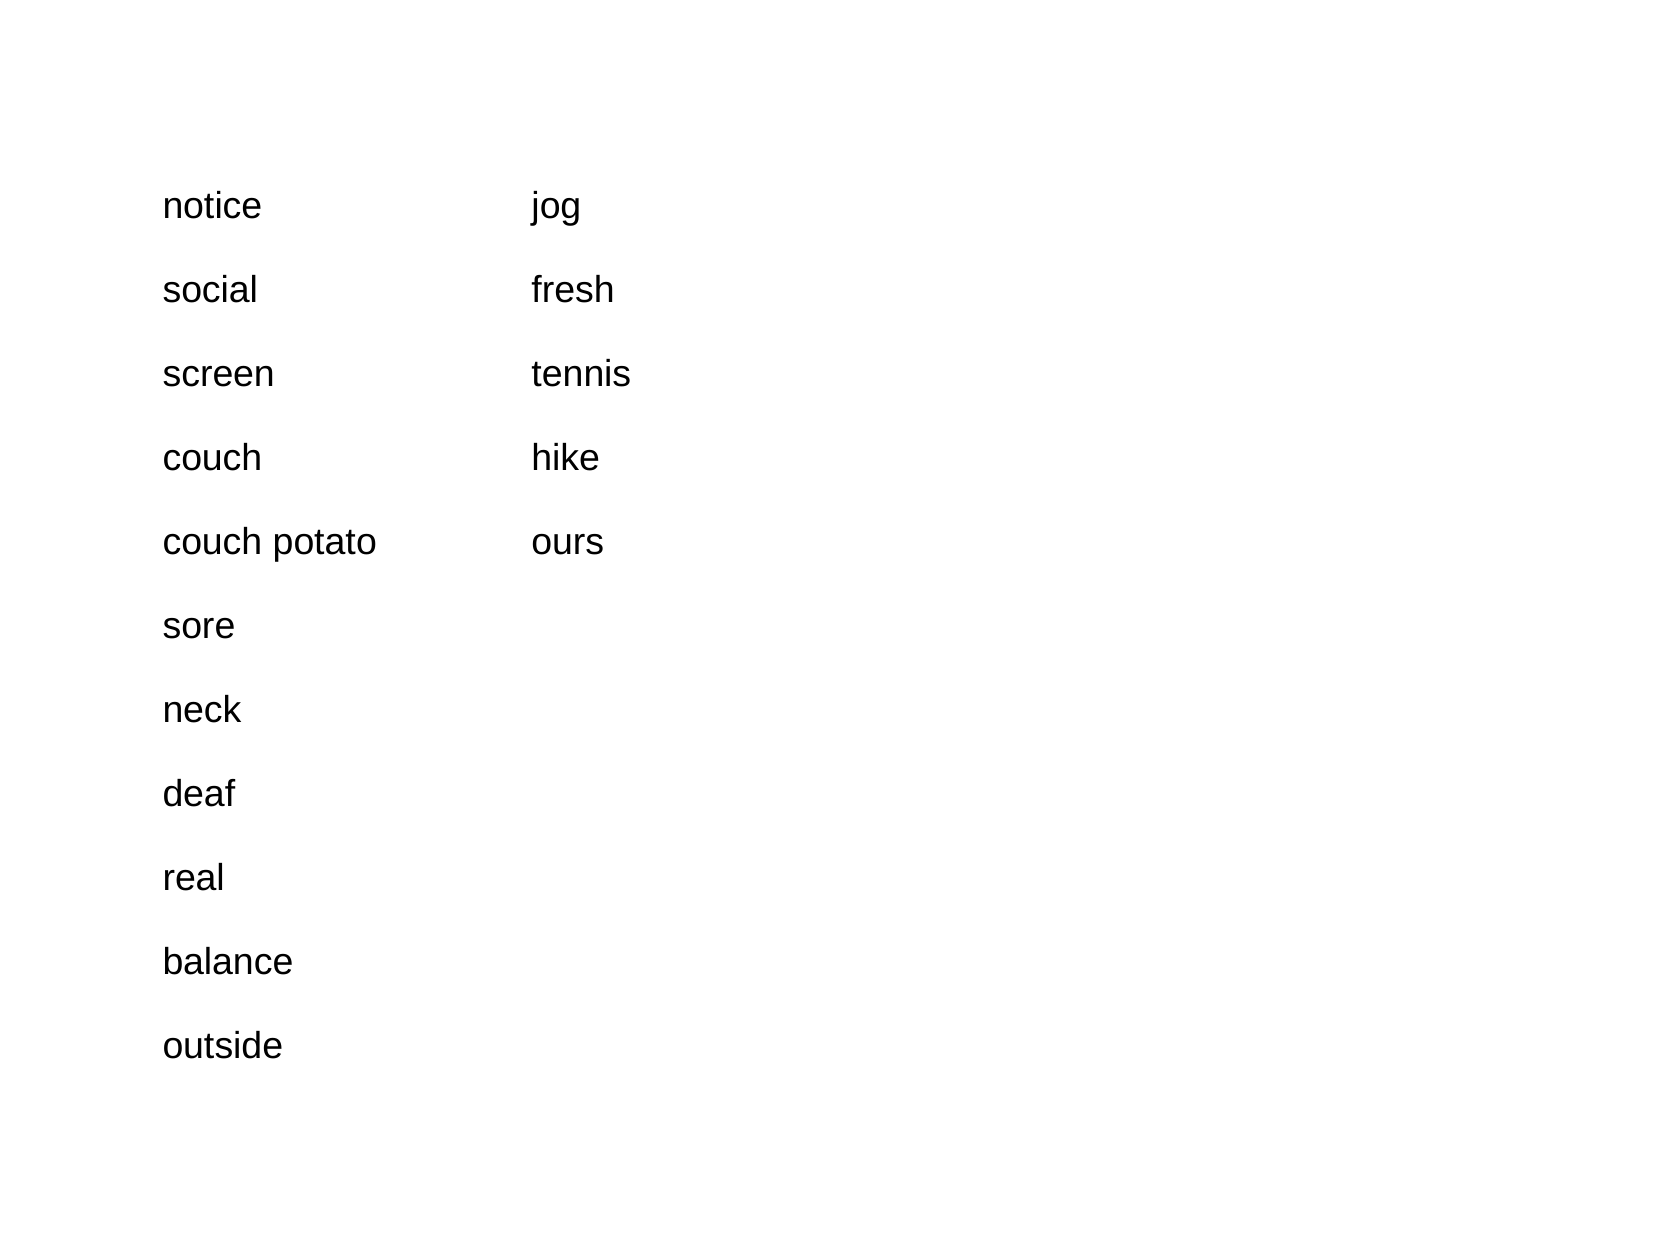

notice				jog
social				fresh
screen				tennis
couch				hike
couch potato			ours
sore
neck
deaf
real
balance
outside